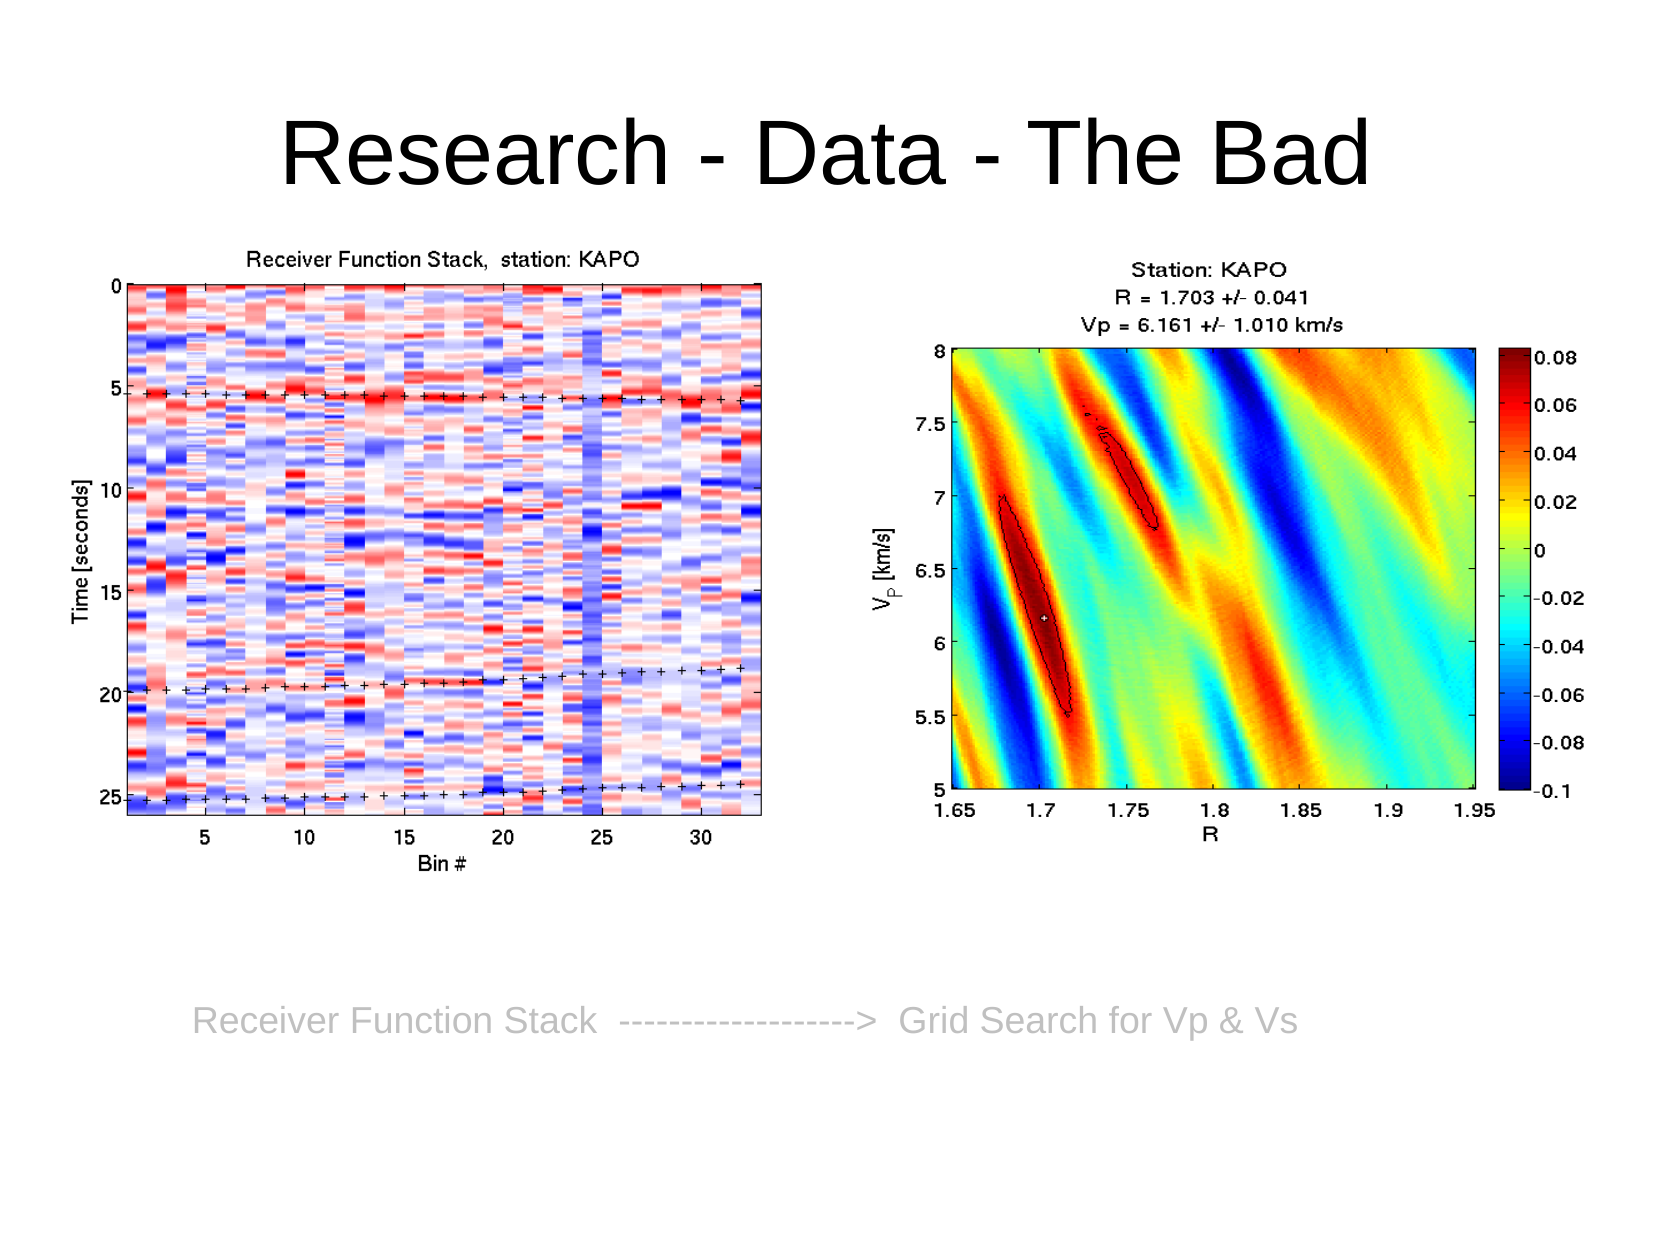

# Research - Data - The Bad
Receiver Function Stack -------------------> Grid Search for Vp & Vs